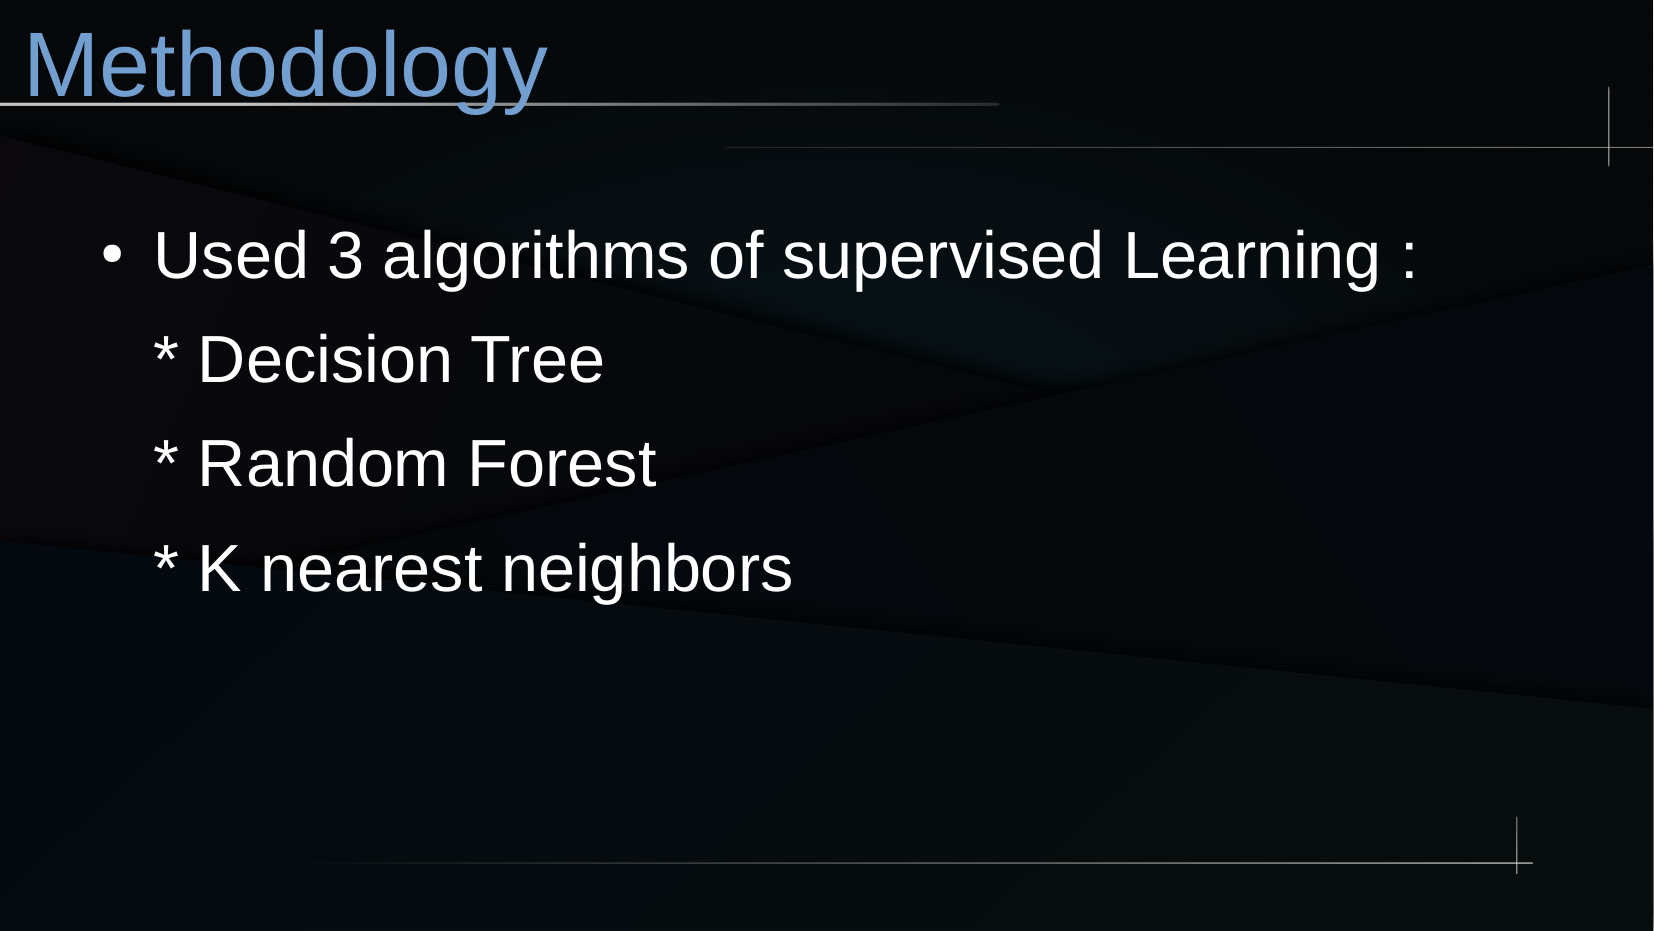

# Methodology
Used 3 algorithms of supervised Learning :
* Decision Tree
* Random Forest
* K nearest neighbors